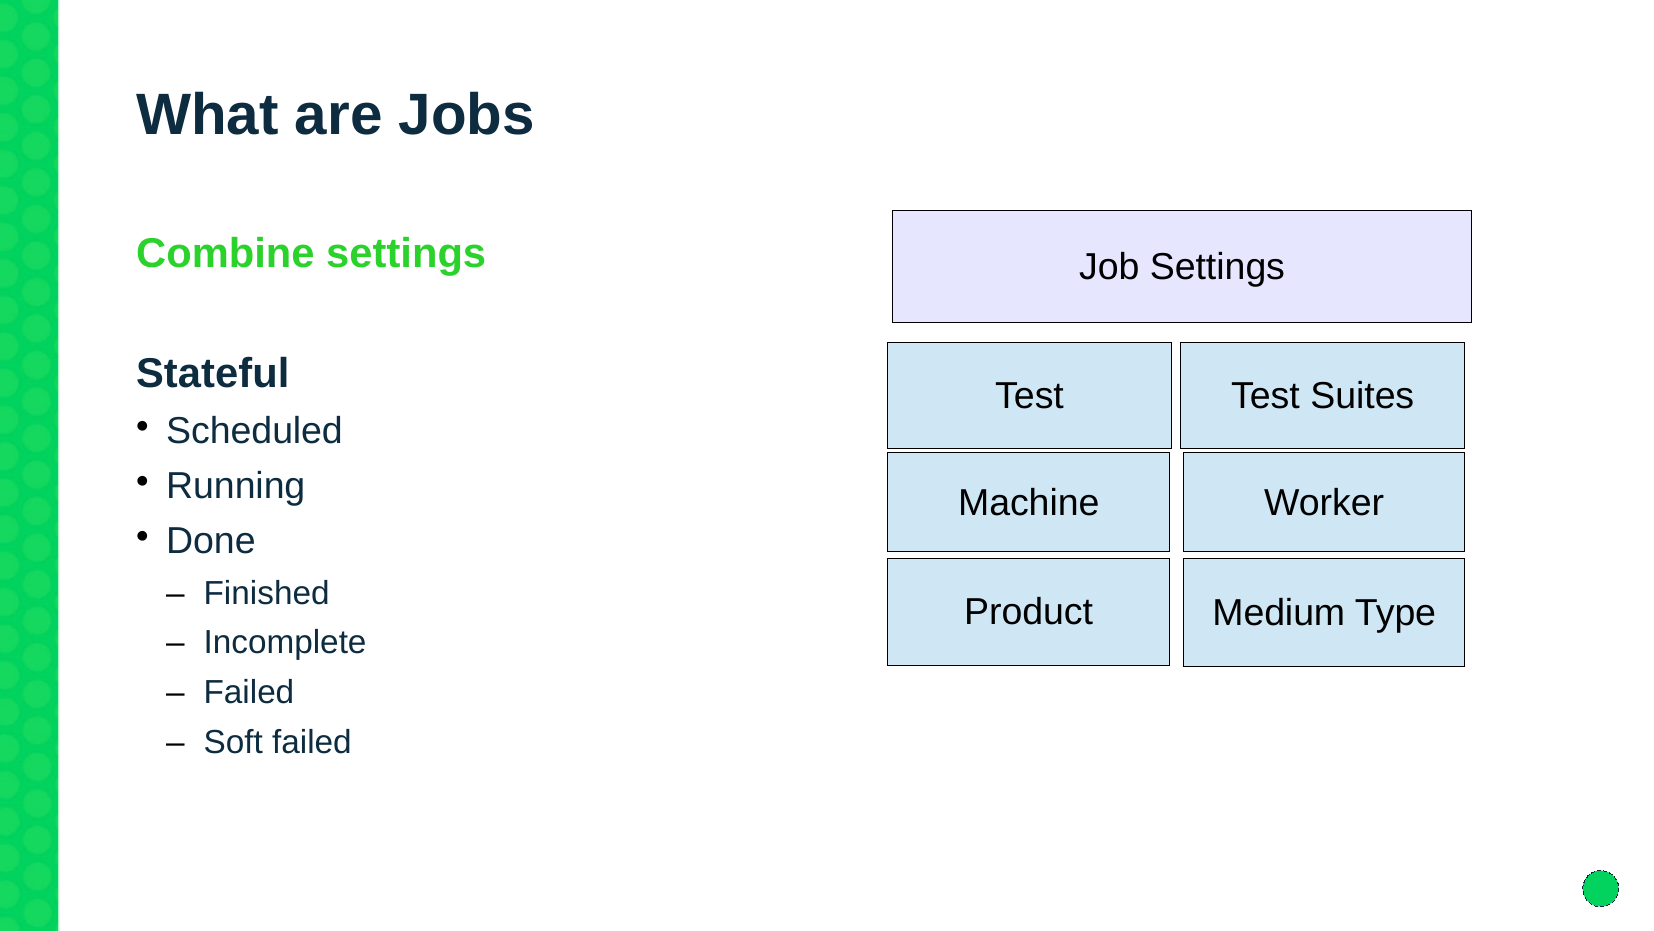

# What are Jobs
Job Settings
Combine settings
Stateful
Scheduled
Running
Done
Finished
Incomplete
Failed
Soft failed
Test
Test Suites
Machine
Worker
Product
Medium Type